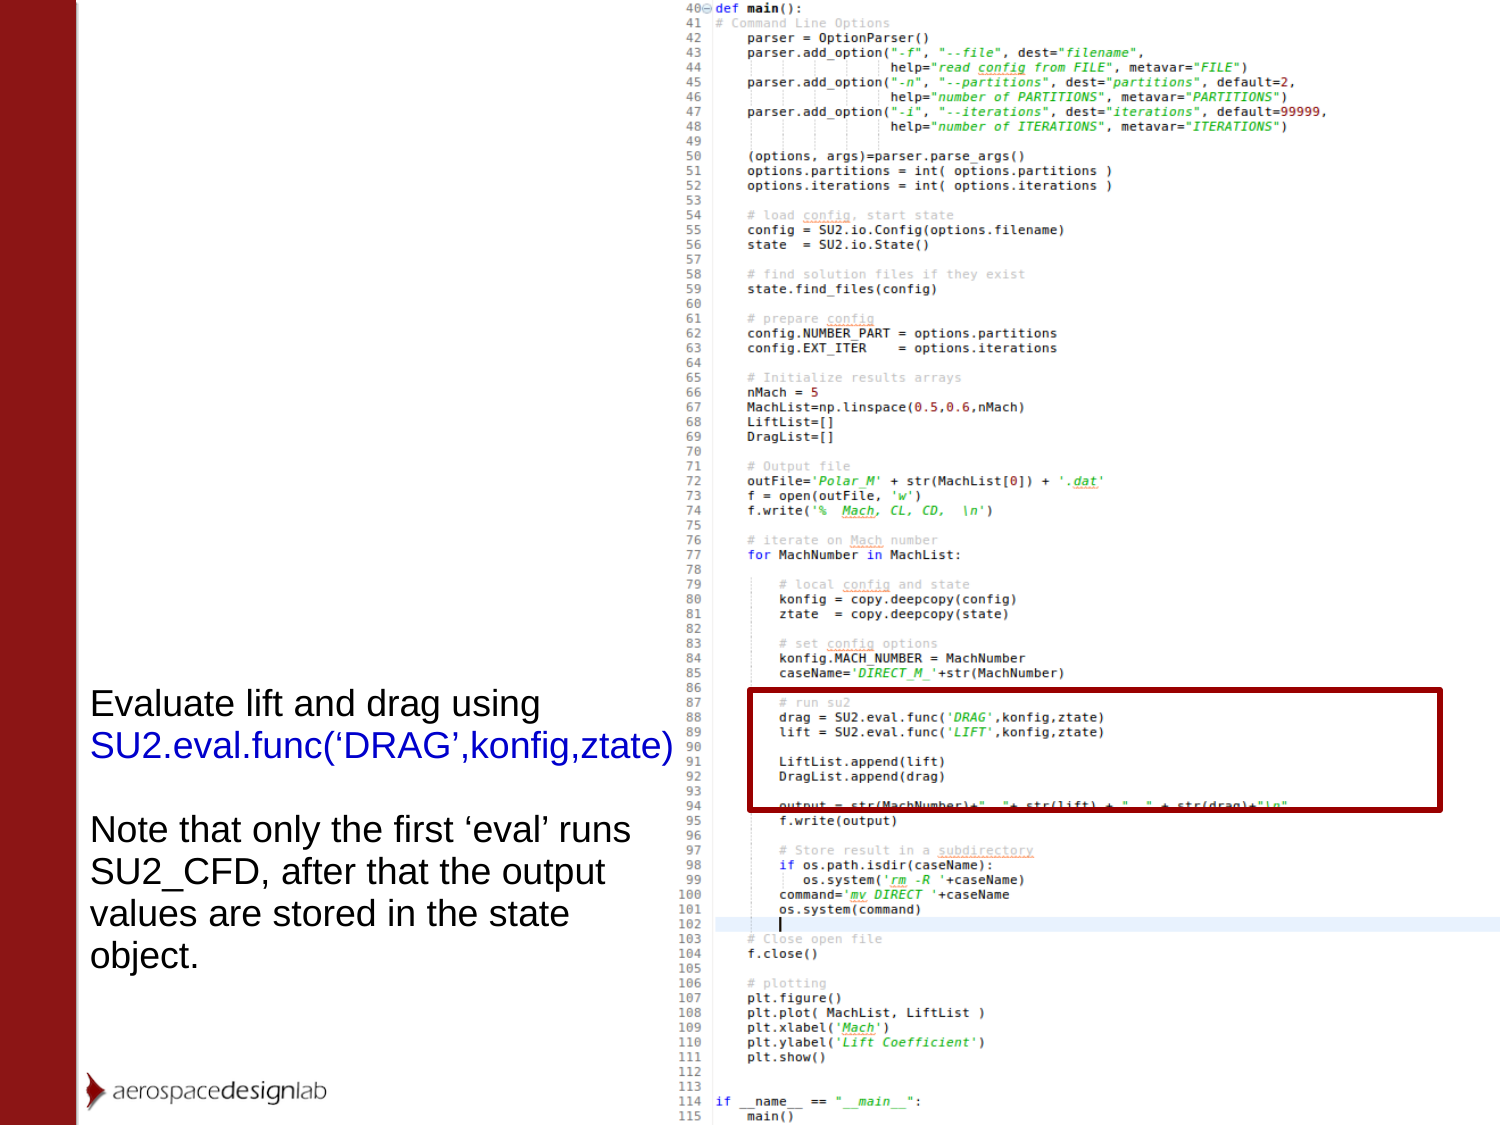

Evaluate lift and drag using SU2.eval.func(‘DRAG’,konfig,ztate)
Note that only the first ‘eval’ runs SU2_CFD, after that the output values are stored in the state object.